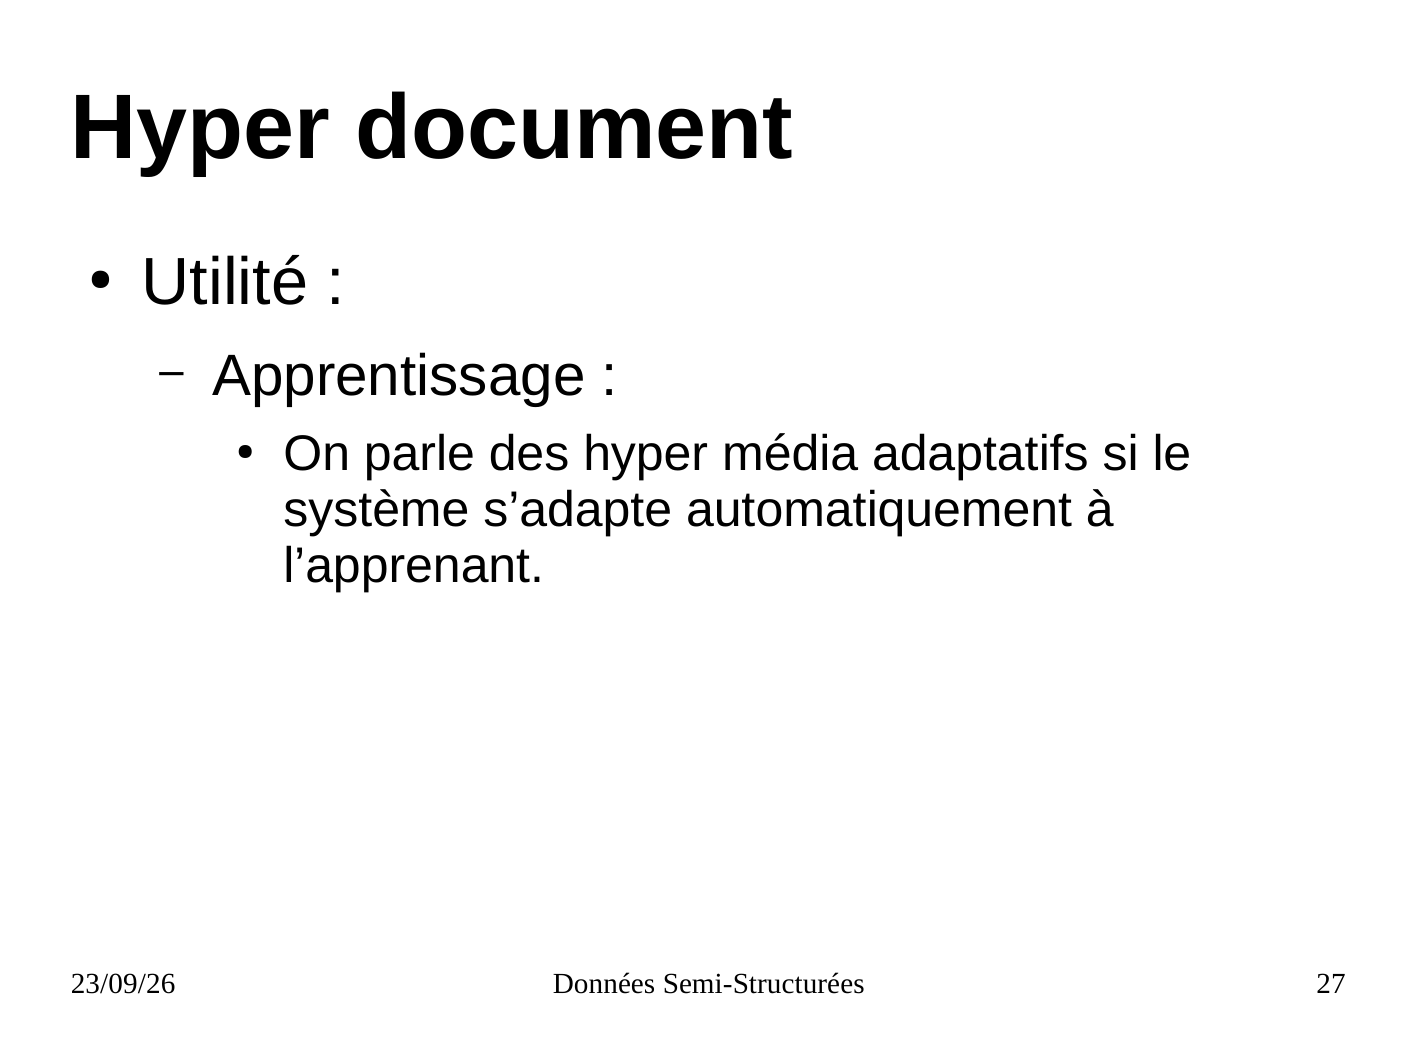

# Hyper document
Utilité :
Apprentissage :
On parle des hyper média adaptatifs si le système s’adapte automatiquement à l’apprenant.
Données Semi-Structurées
27